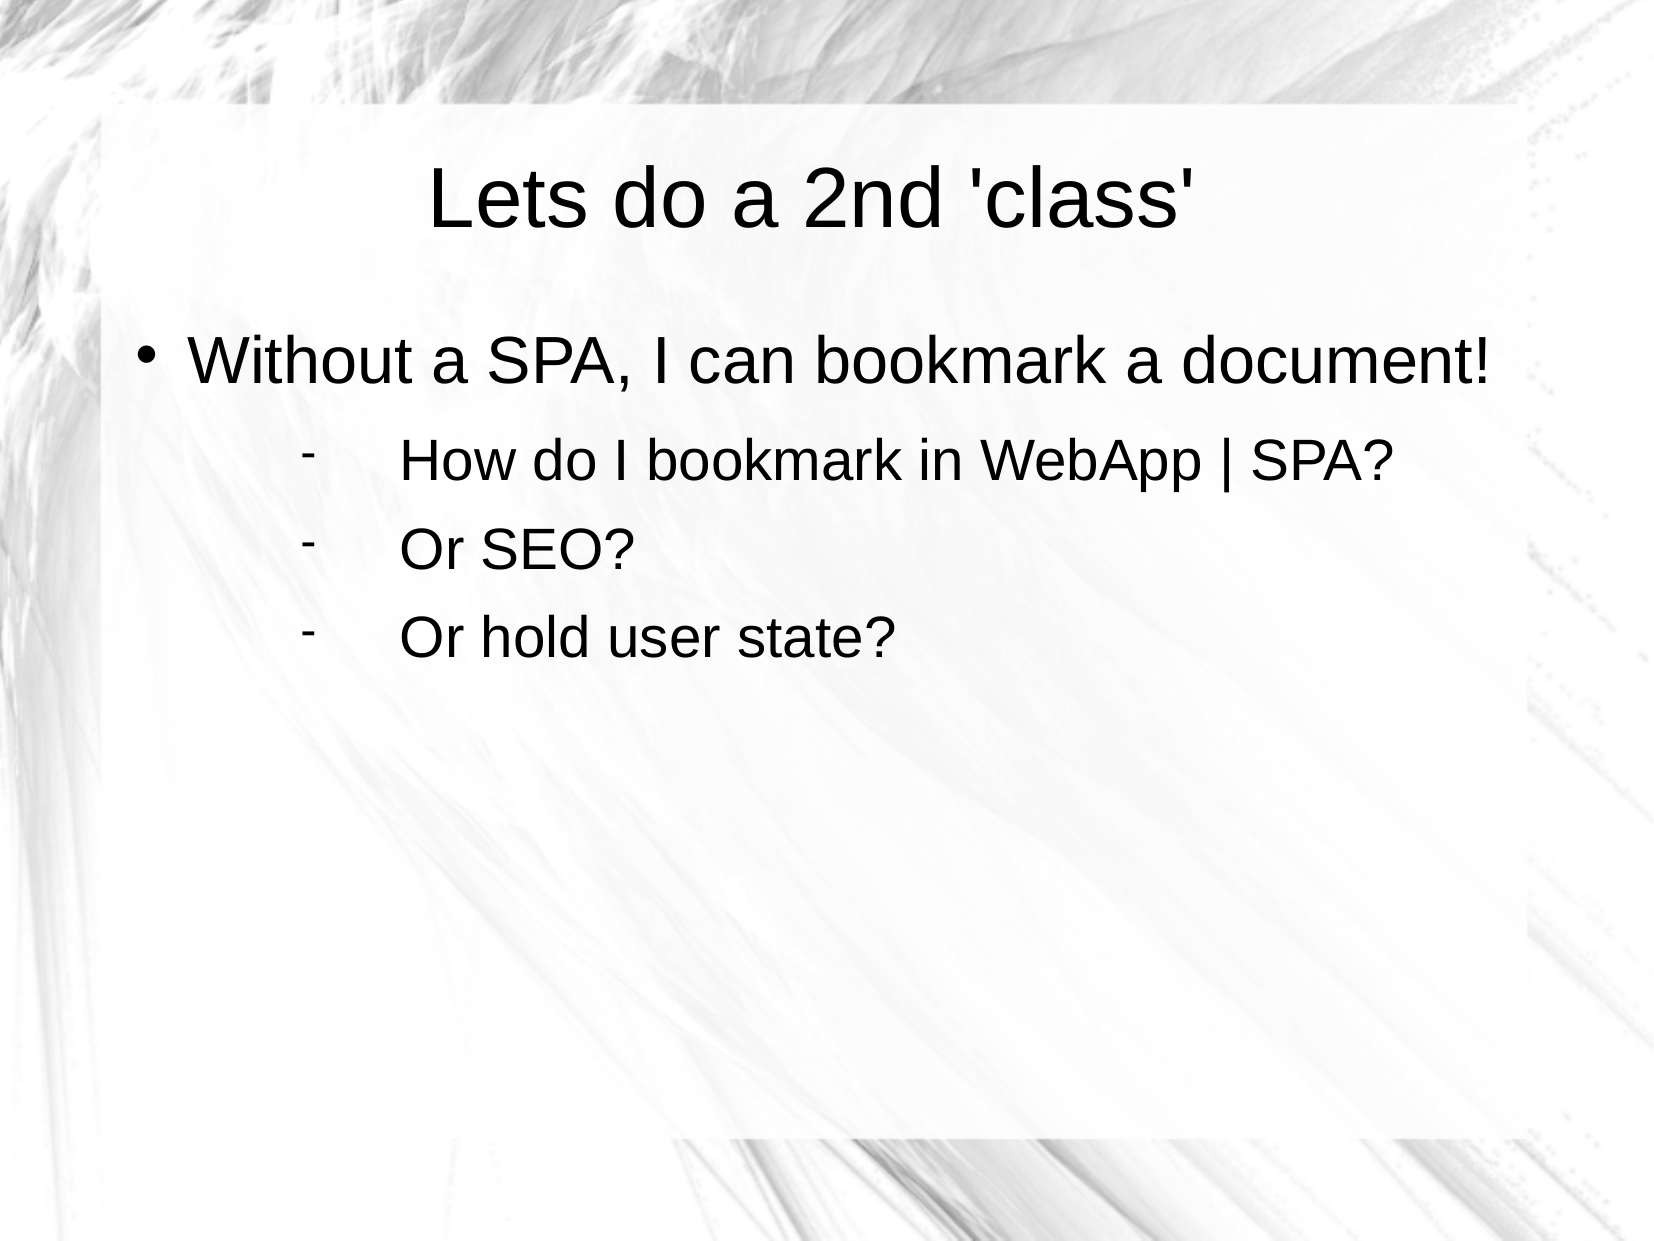

# Lets do a 2nd 'class'
Without a SPA, I can bookmark a document!
How do I bookmark in WebApp | SPA?
Or SEO?
Or hold user state?